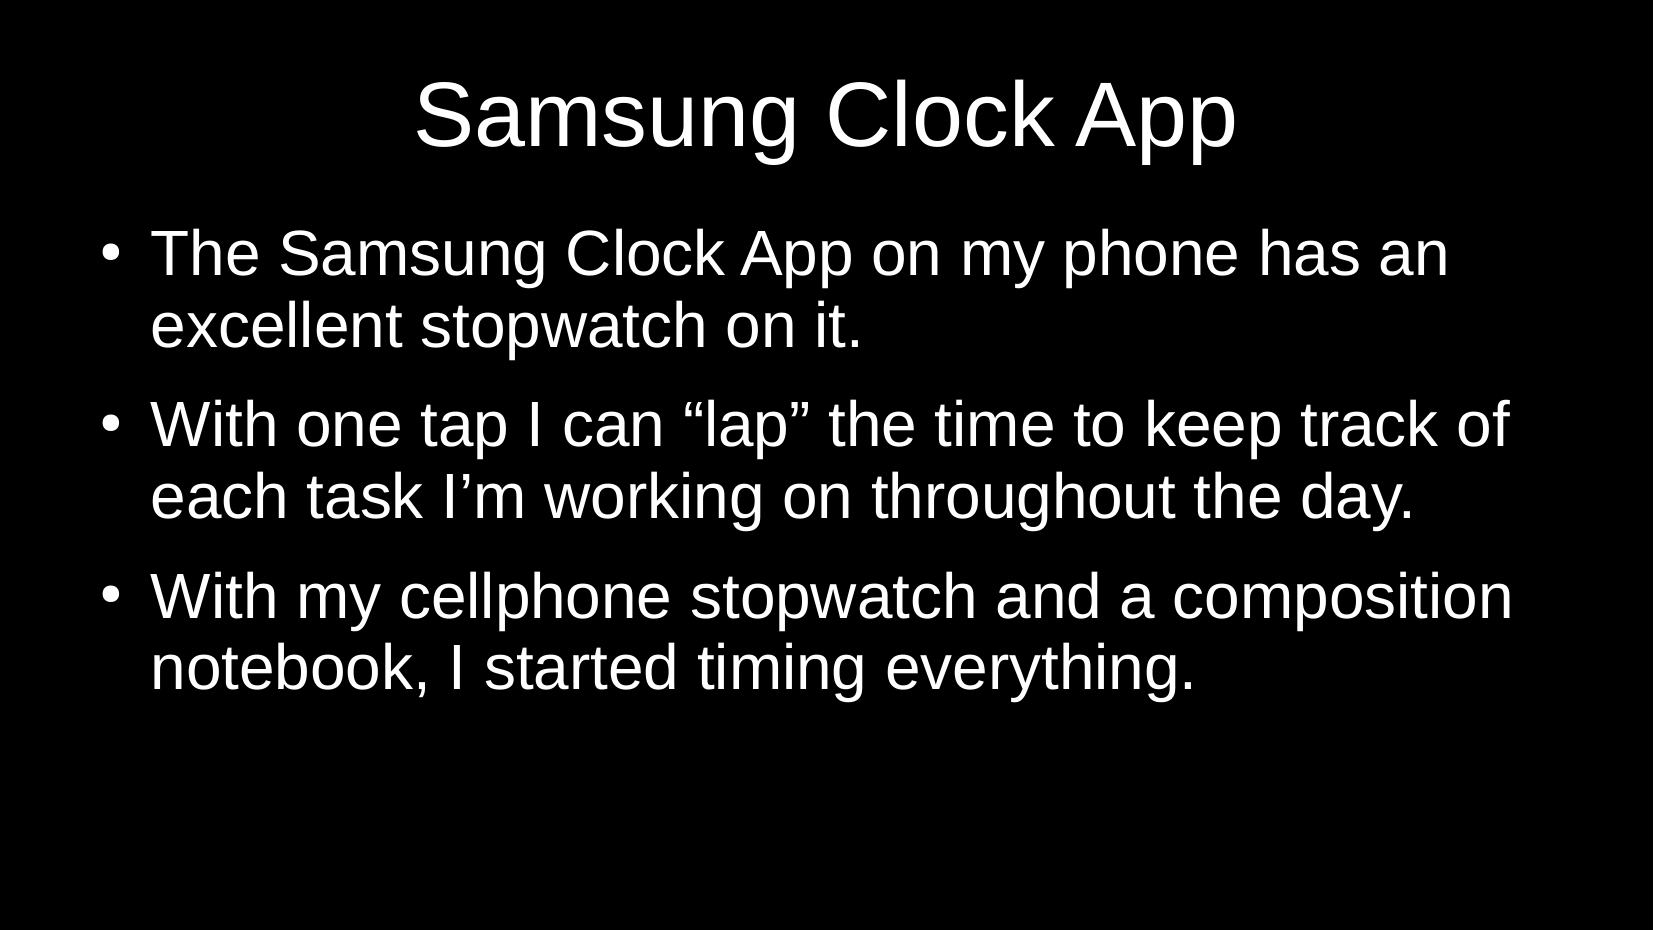

# Samsung Clock App
The Samsung Clock App on my phone has an excellent stopwatch on it.
With one tap I can “lap” the time to keep track of each task I’m working on throughout the day.
With my cellphone stopwatch and a composition notebook, I started timing everything.